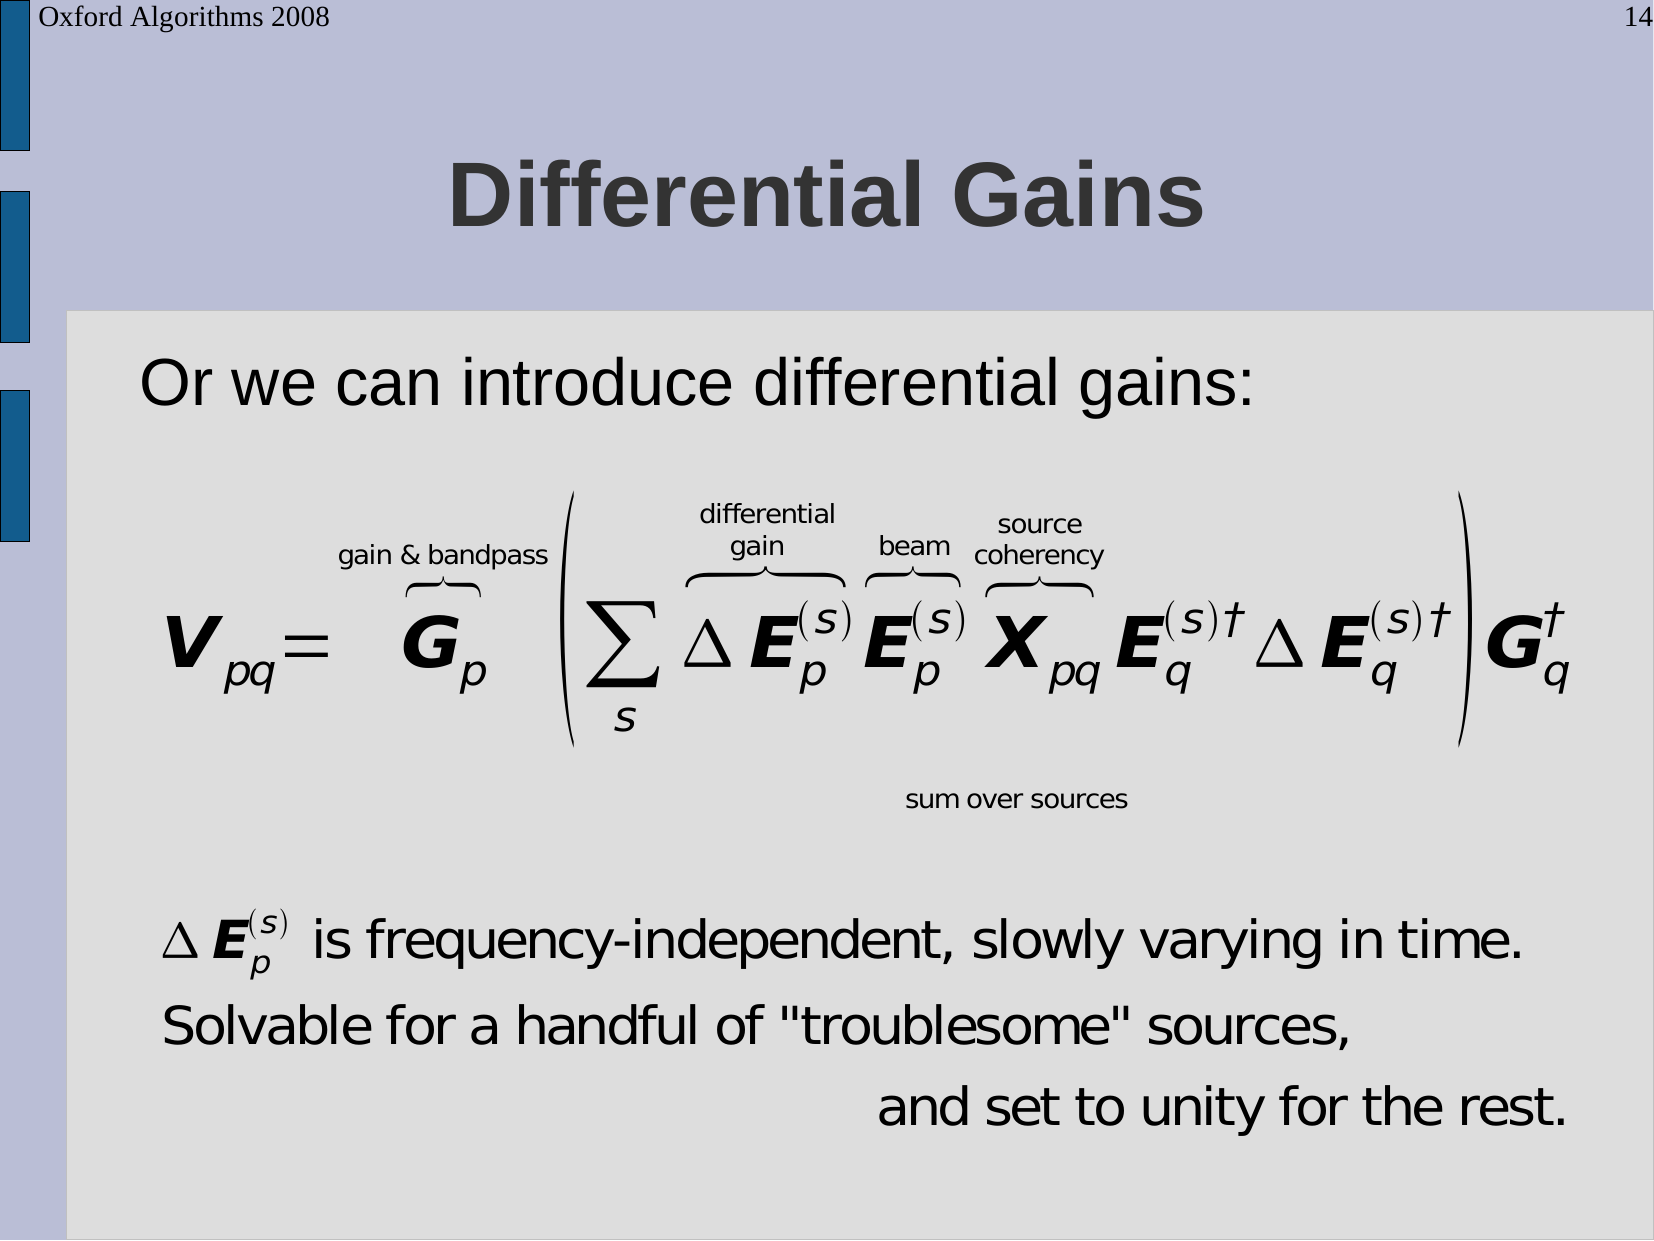

Oxford Algorithms 2008
14
# Differential Gains
Or we can introduce differential gains: